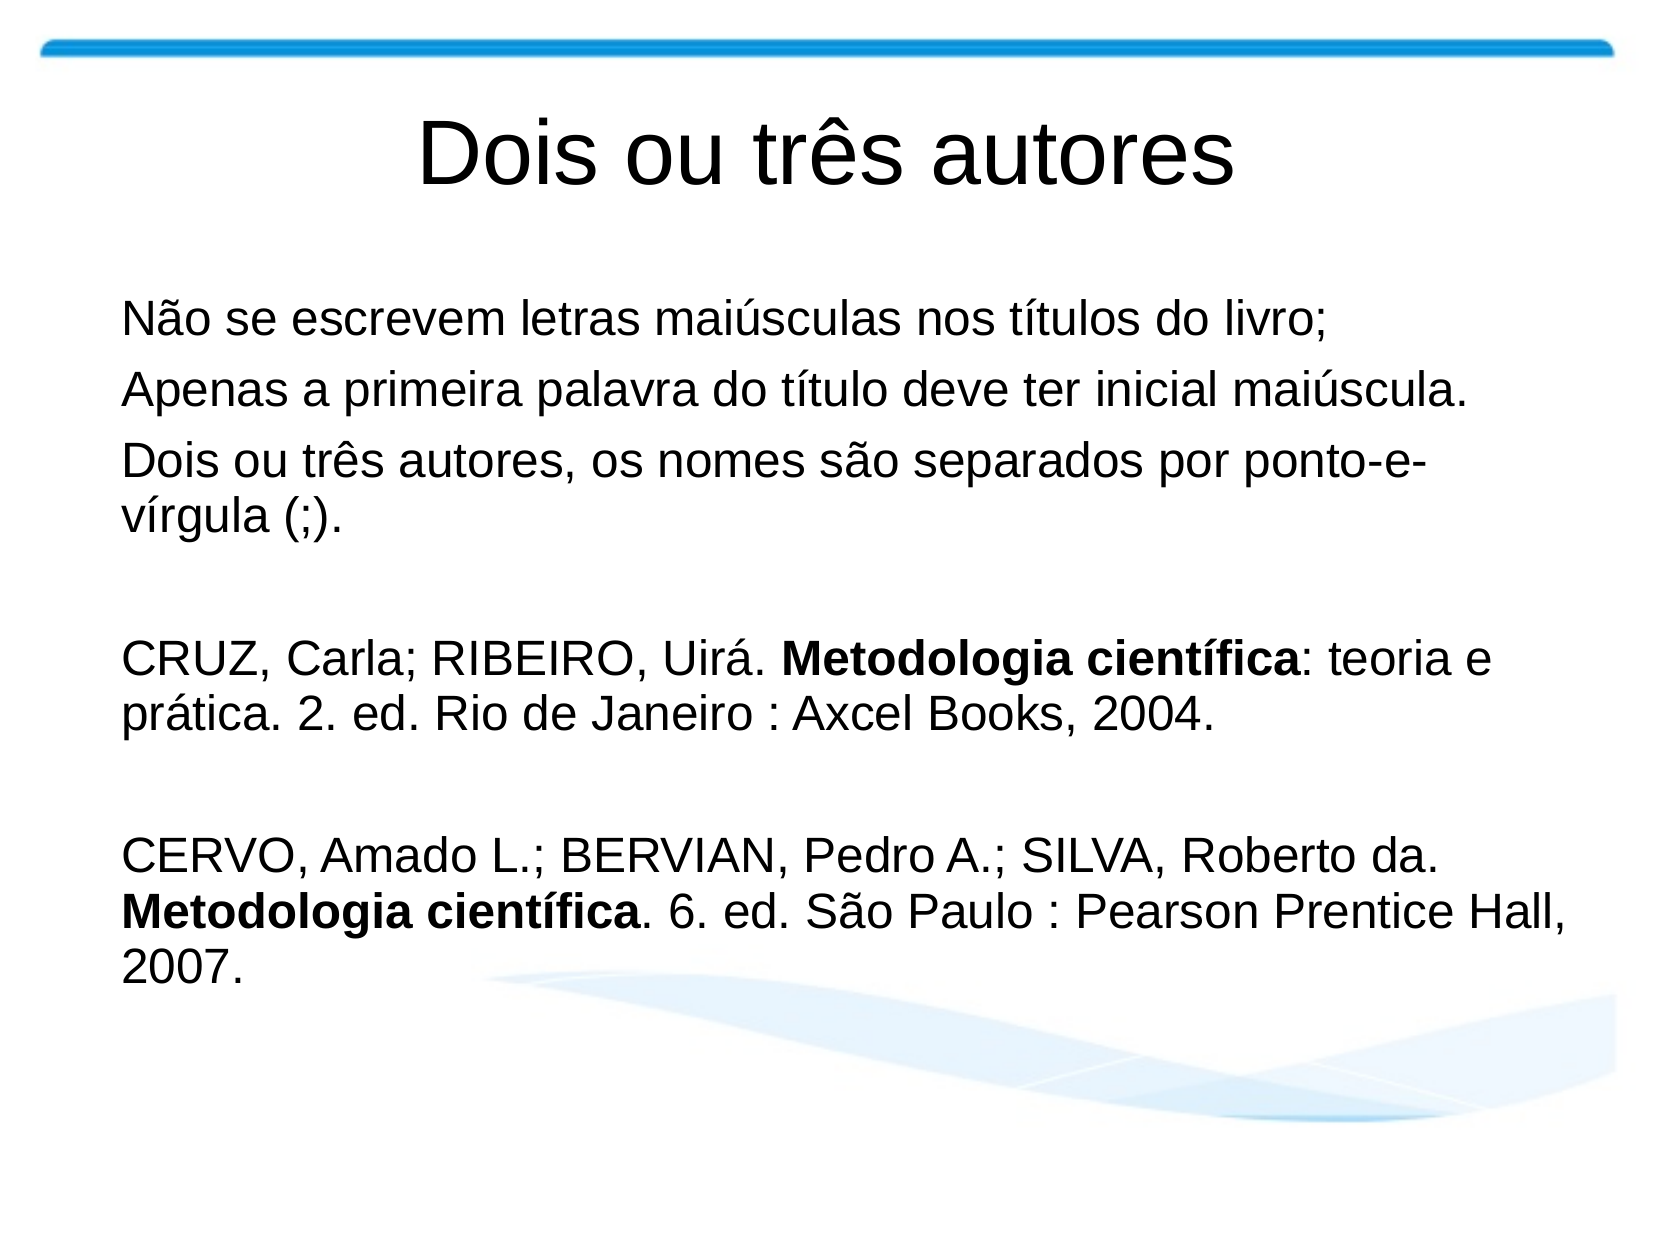

# Dois ou três autores
Não se escrevem letras maiúsculas nos títulos do livro;
Apenas a primeira palavra do título deve ter inicial maiúscula.
Dois ou três autores, os nomes são separados por ponto-e-vírgula (;).
CRUZ, Carla; RIBEIRO, Uirá. Metodologia científica: teoria e prática. 2. ed. Rio de Janeiro : Axcel Books, 2004.
CERVO, Amado L.; BERVIAN, Pedro A.; SILVA, Roberto da. Metodologia científica. 6. ed. São Paulo : Pearson Prentice Hall, 2007.